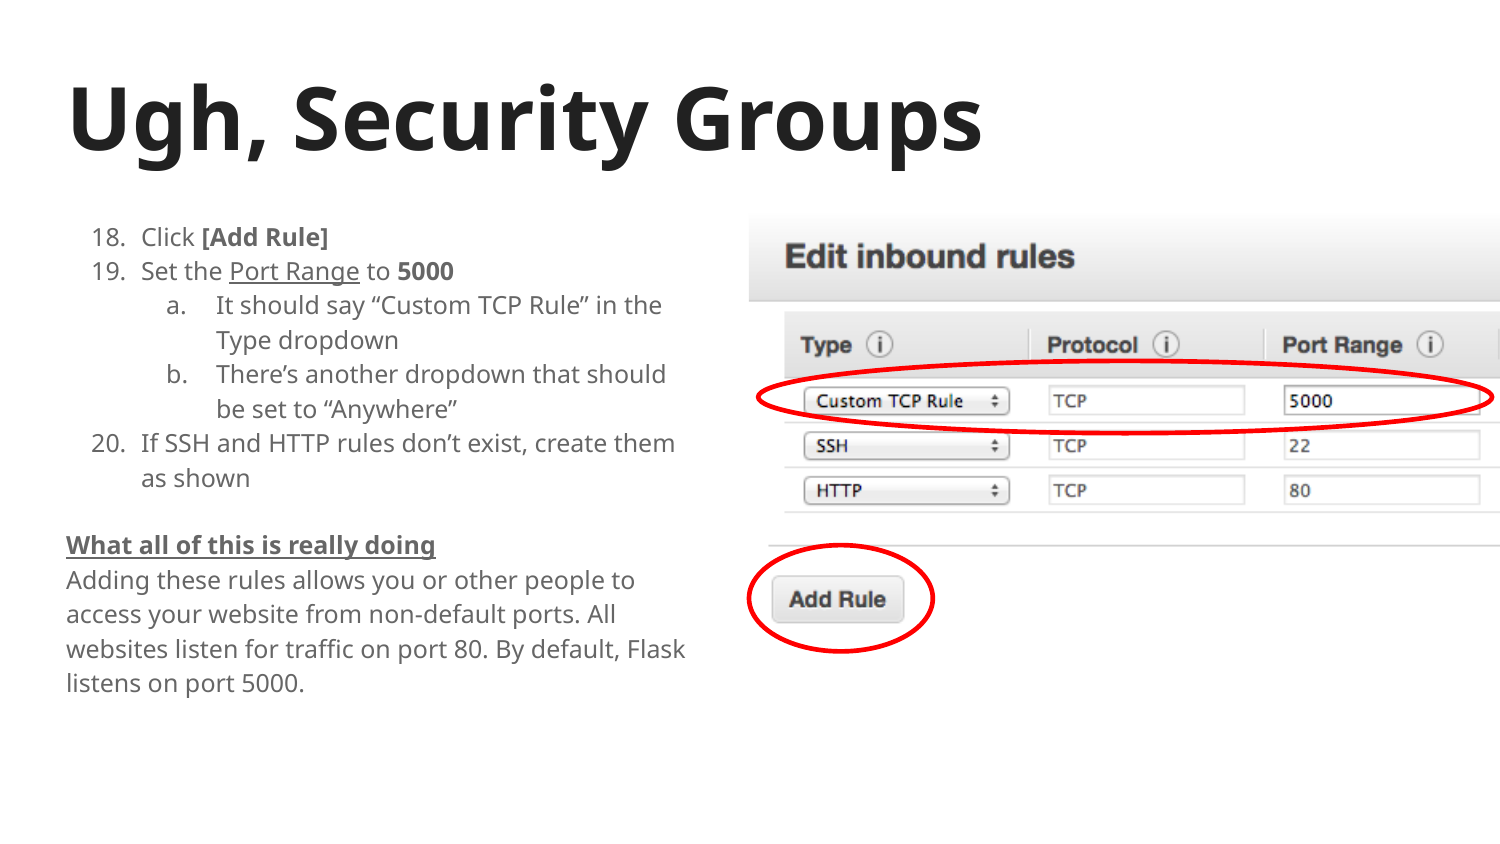

Ugh, Security Groups
# Click [Add Rule]
Set the Port Range to 5000
It should say “Custom TCP Rule” in the Type dropdown
There’s another dropdown that should be set to “Anywhere”
If SSH and HTTP rules don’t exist, create them as shown
What all of this is really doing
Adding these rules allows you or other people to access your website from non-default ports. All websites listen for traffic on port 80. By default, Flask listens on port 5000.